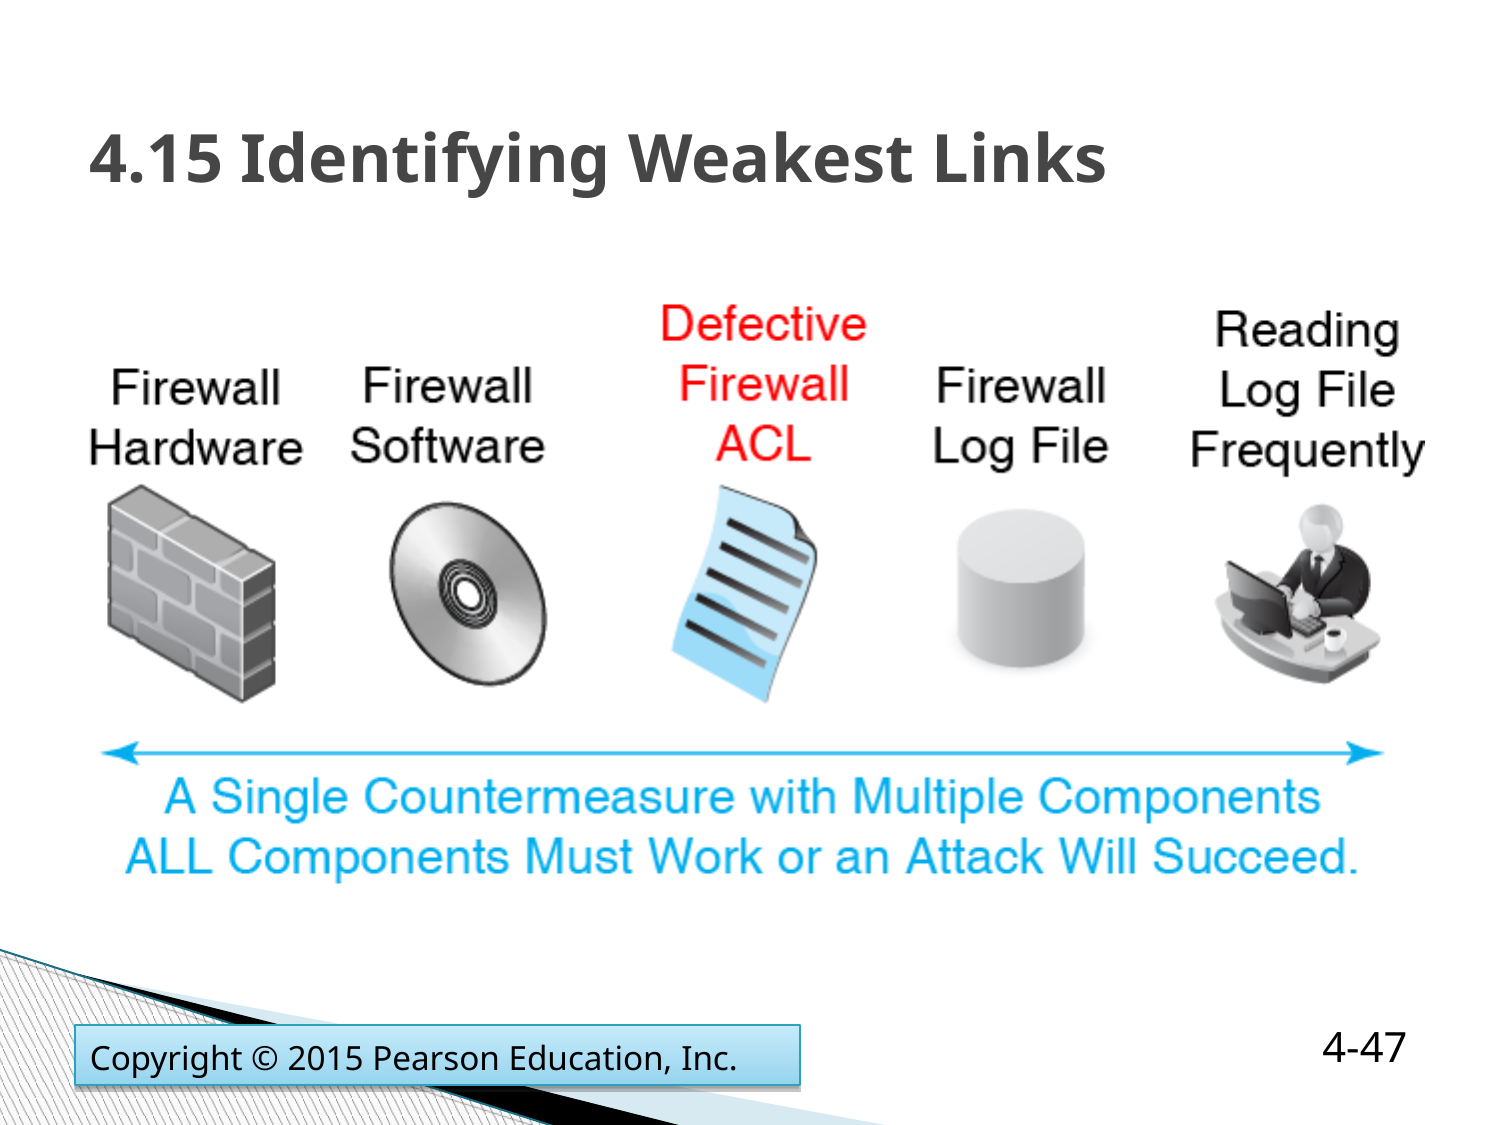

# 4.15 Identifying Weakest Links
Copyright © 2015 Pearson Education, Inc.